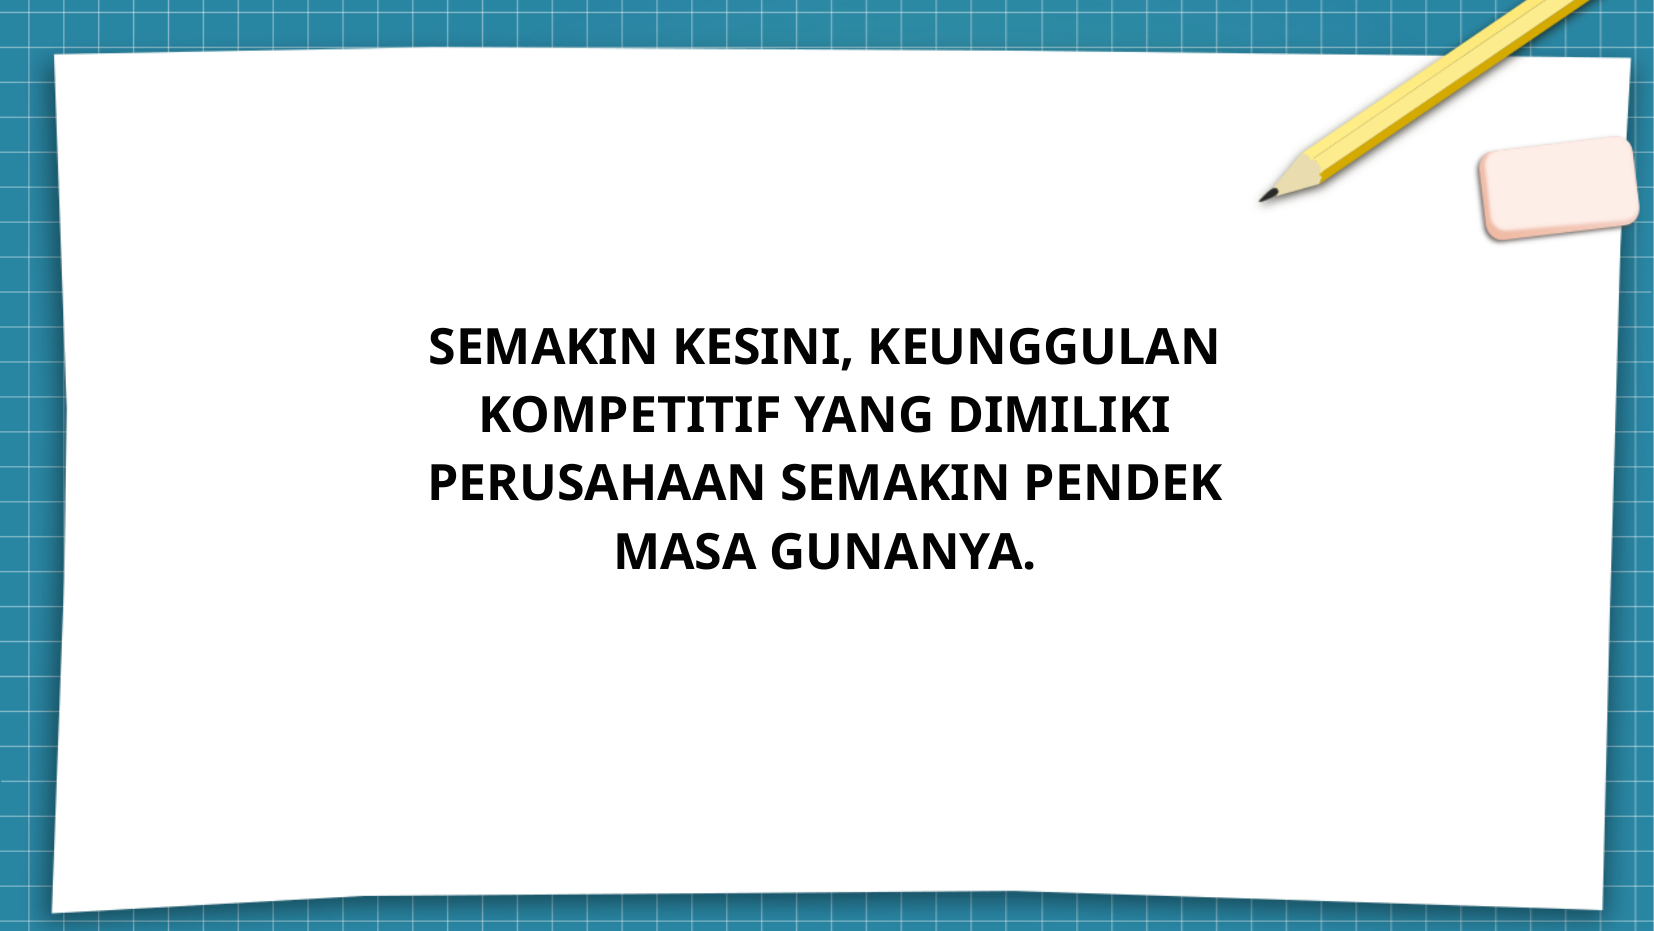

# SEMAKIN KESINI, KEUNGGULAN KOMPETITIF YANG DIMILIKI PERUSAHAAN SEMAKIN PENDEK MASA GUNANYA.